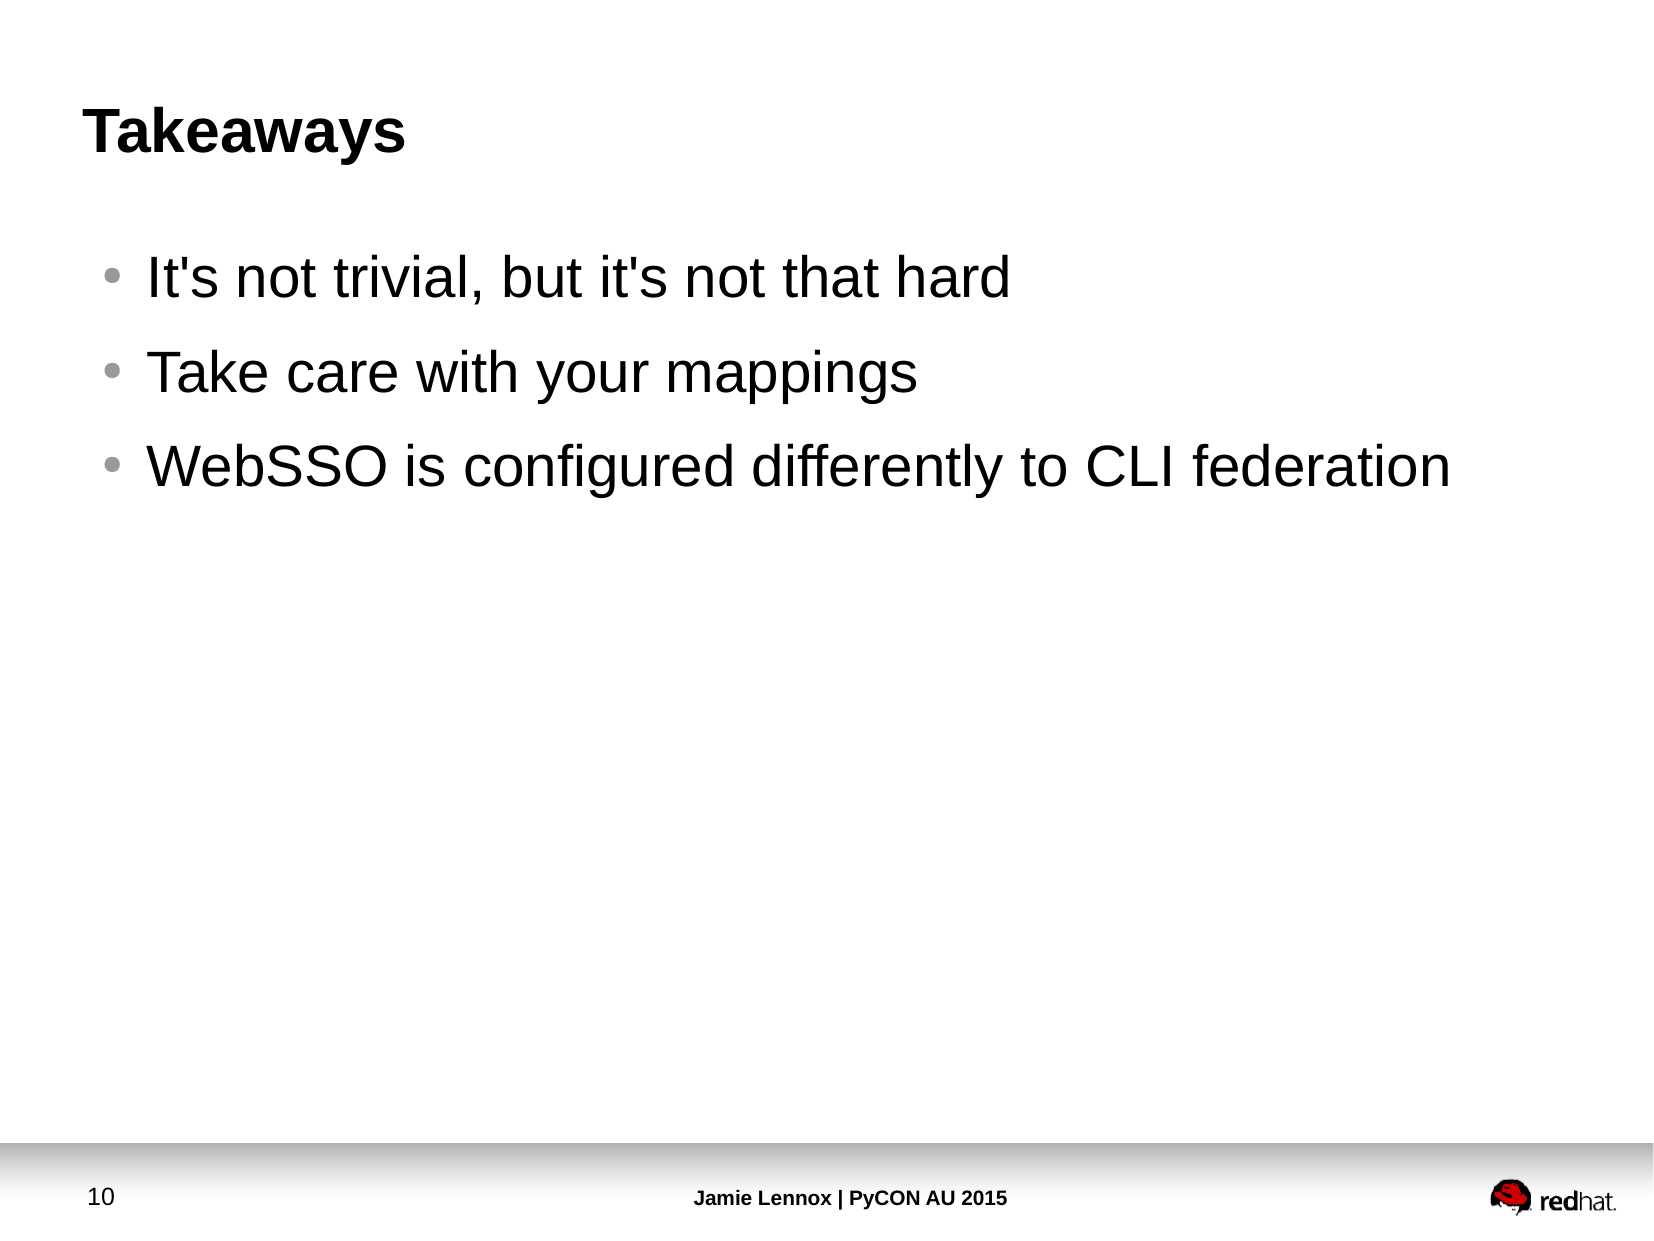

# Takeaways
It's not trivial, but it's not that hard
Take care with your mappings
WebSSO is configured differently to CLI federation